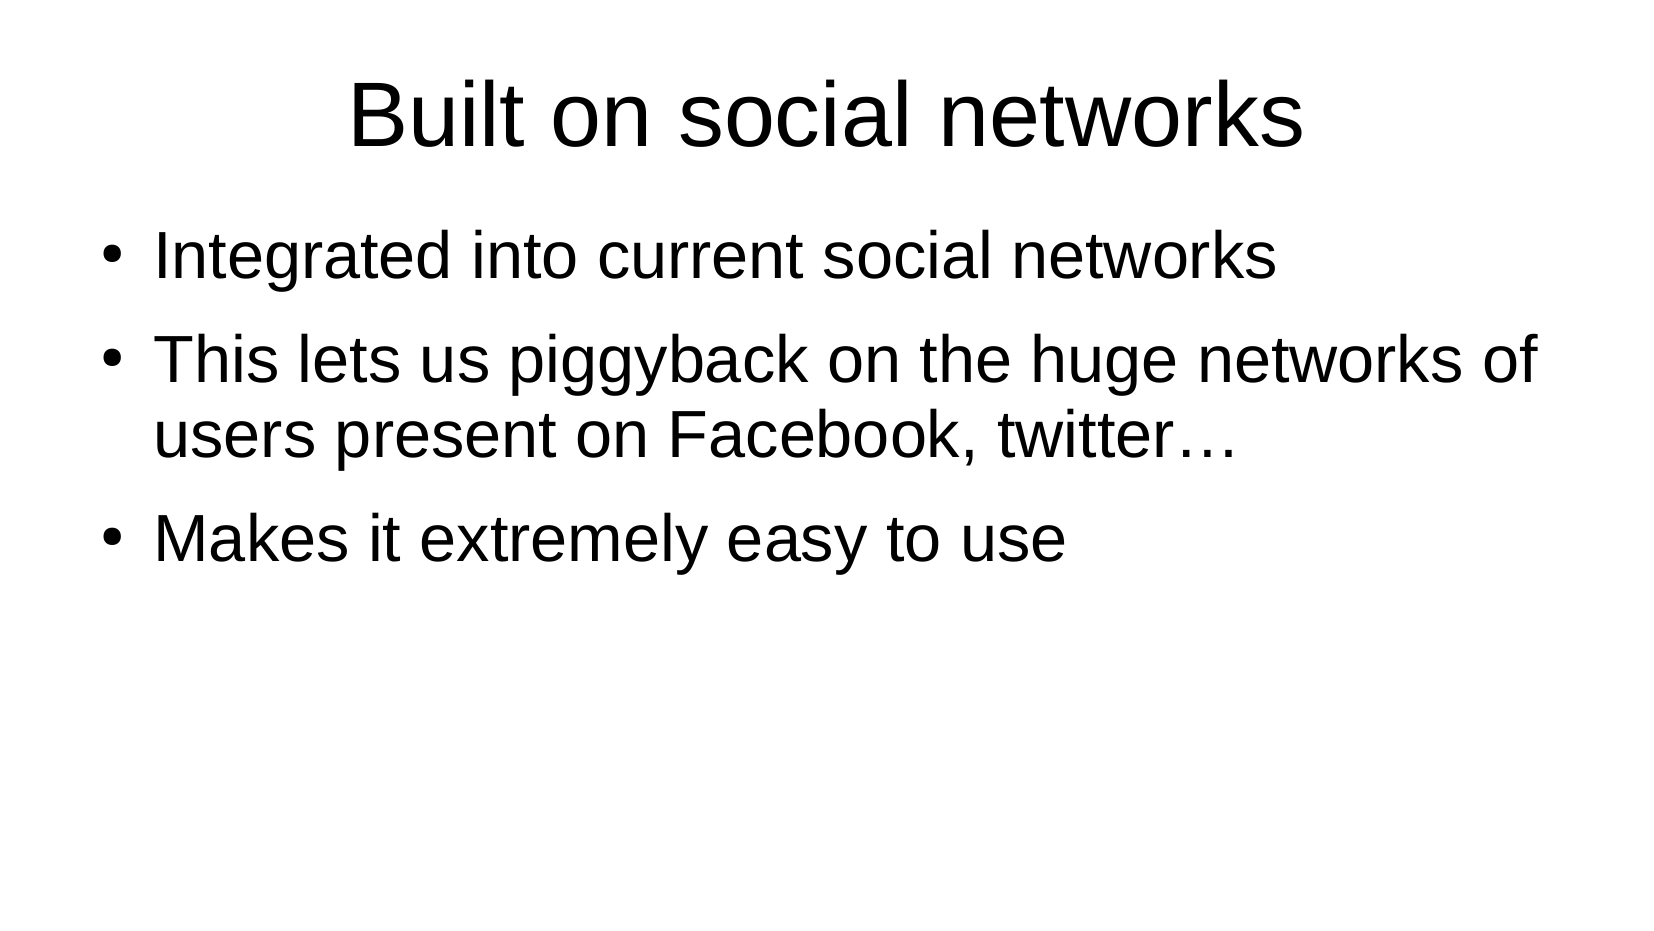

# Built on social networks
Integrated into current social networks
This lets us piggyback on the huge networks of users present on Facebook, twitter…
Makes it extremely easy to use